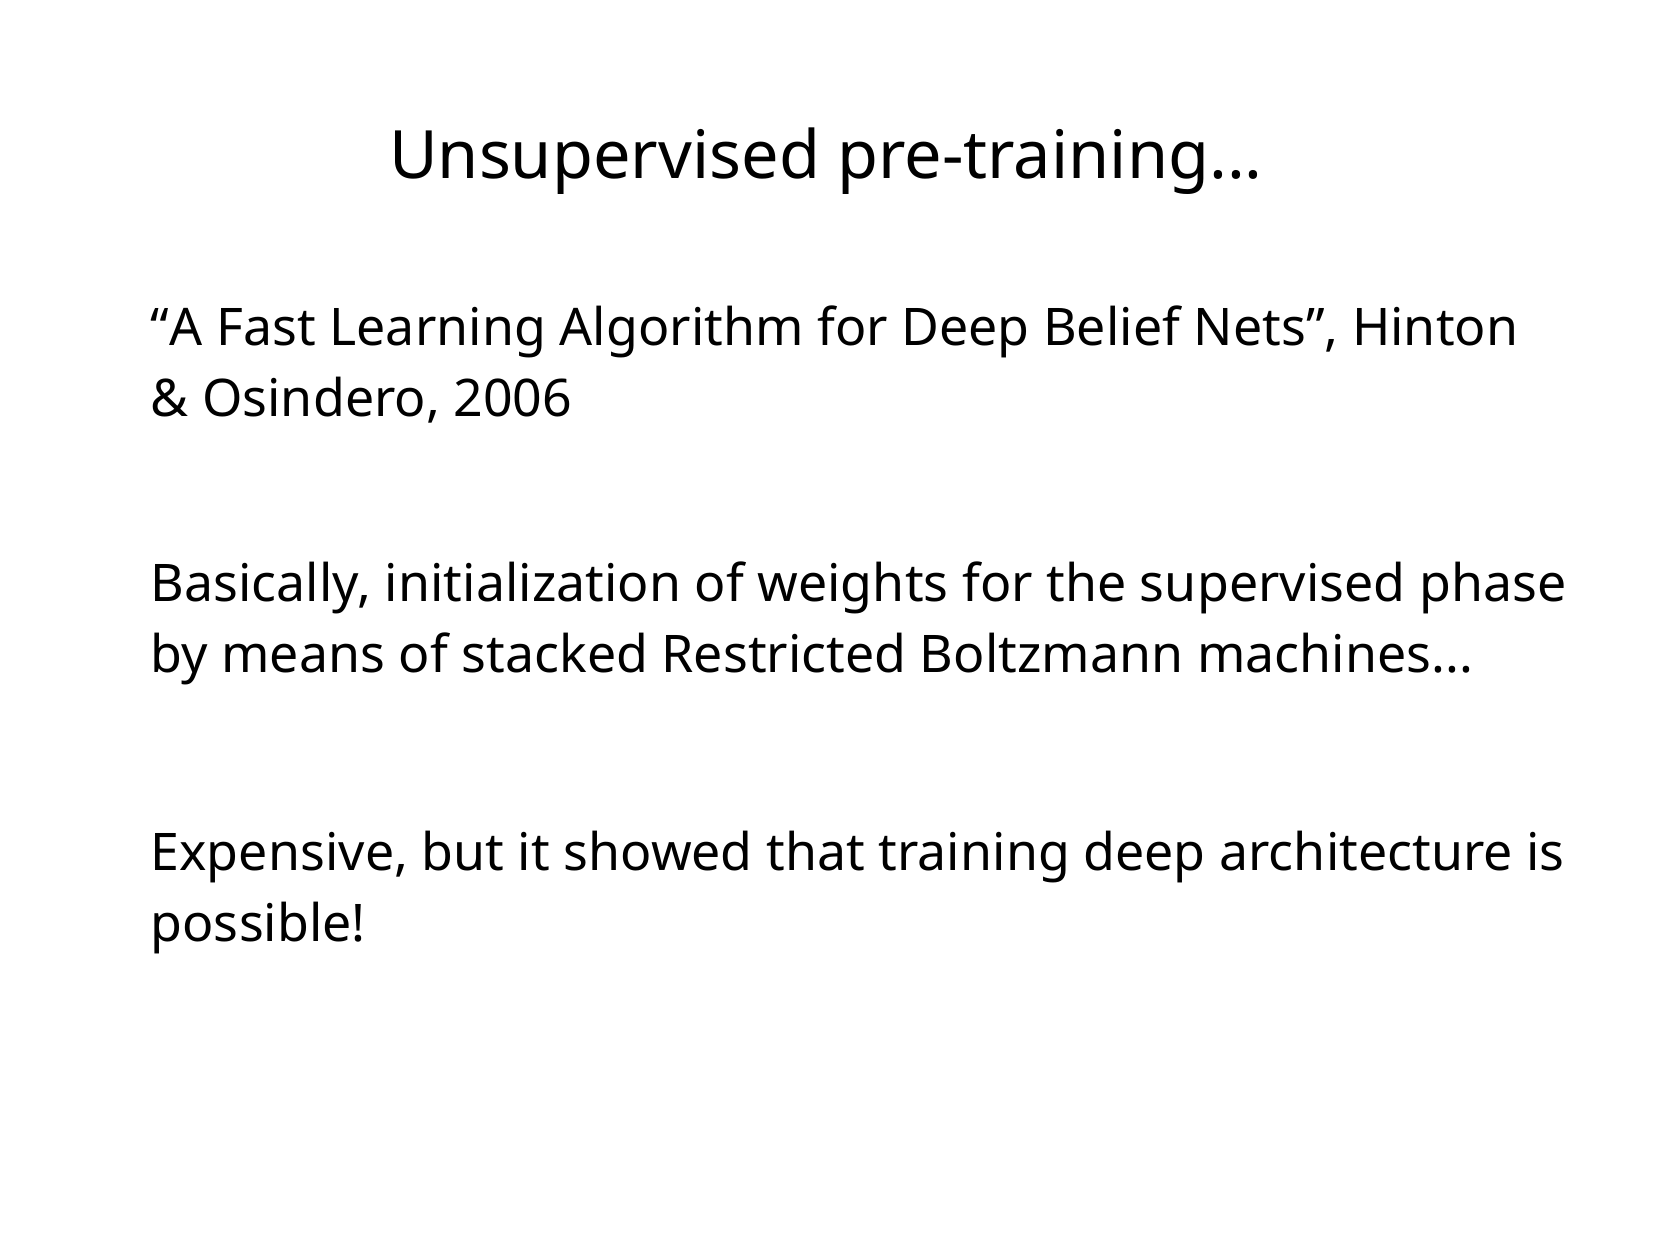

# Unsupervised pre-training...
“A Fast Learning Algorithm for Deep Belief Nets”, Hinton & Osindero, 2006
Basically, initialization of weights for the supervised phase by means of stacked Restricted Boltzmann machines...
Expensive, but it showed that training deep architecture is possible!